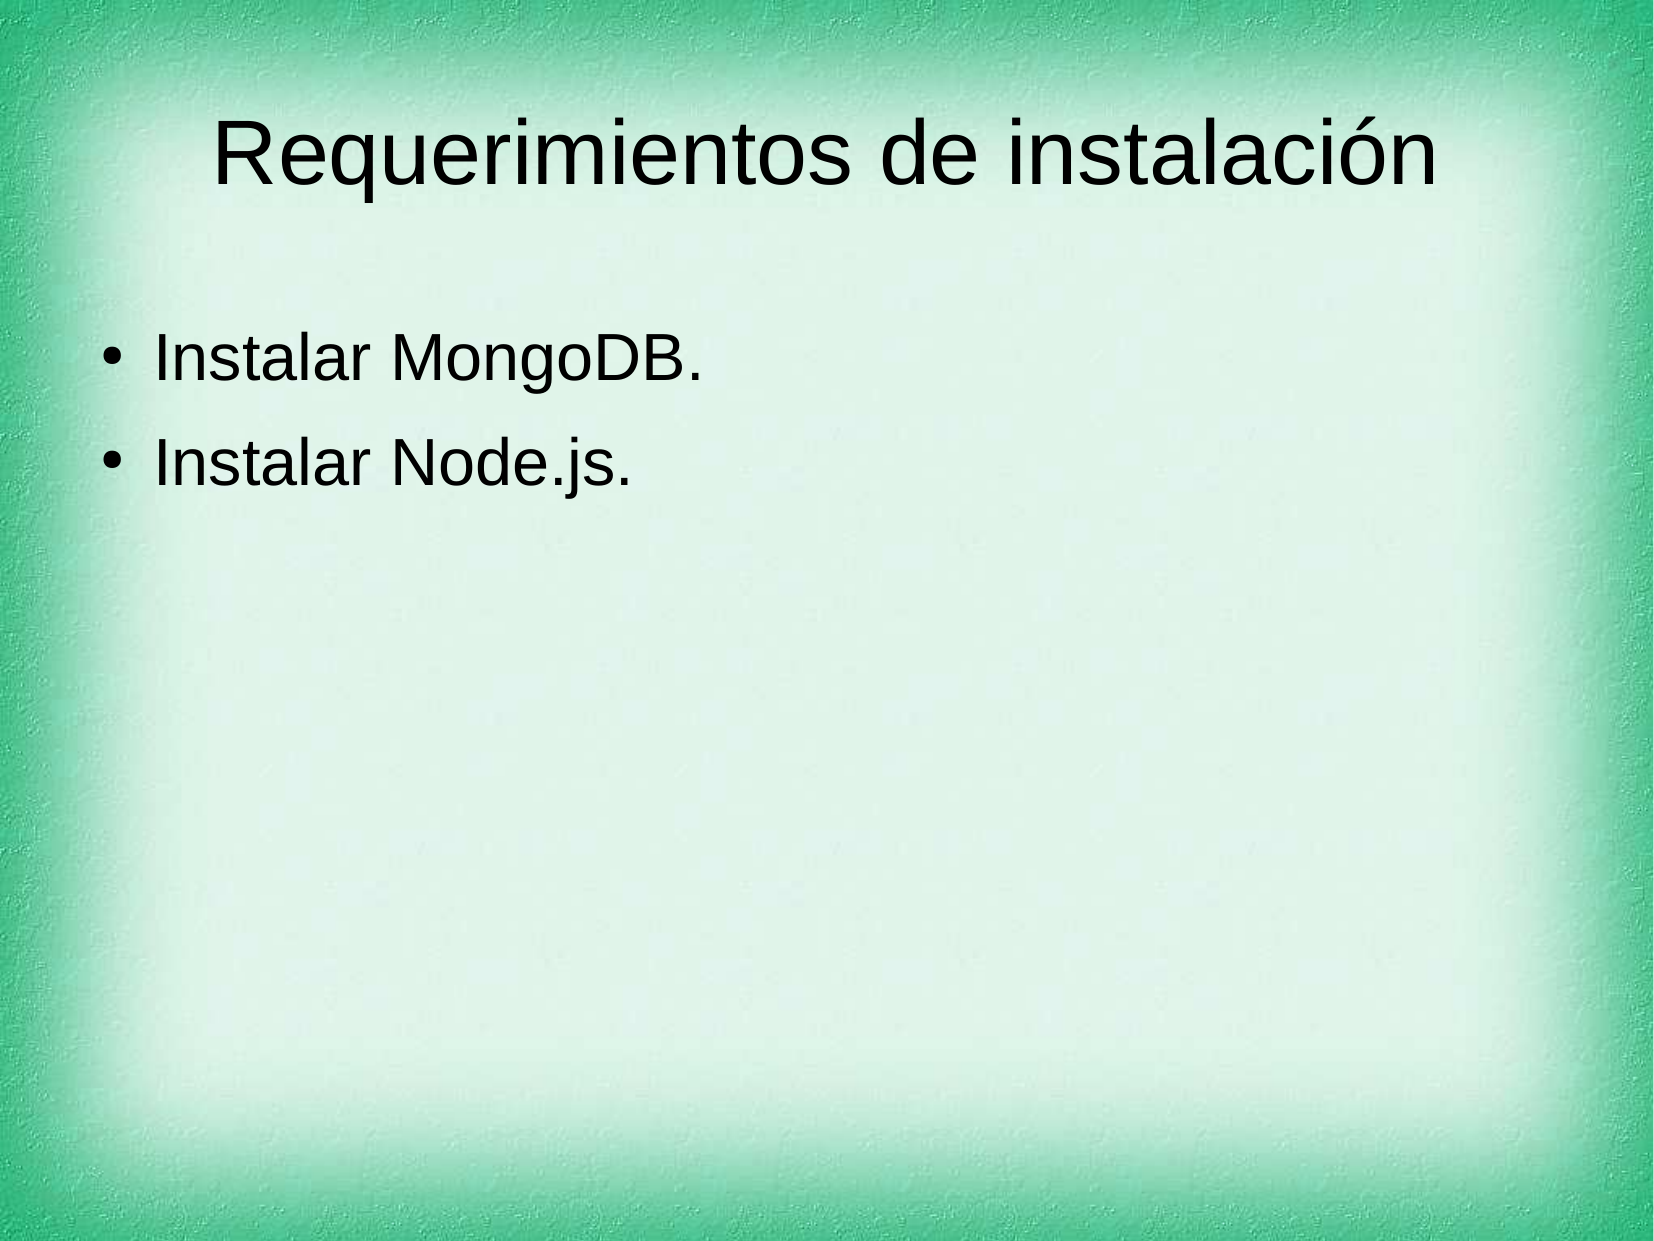

# Requerimientos de instalación
Instalar MongoDB.
Instalar Node.js.